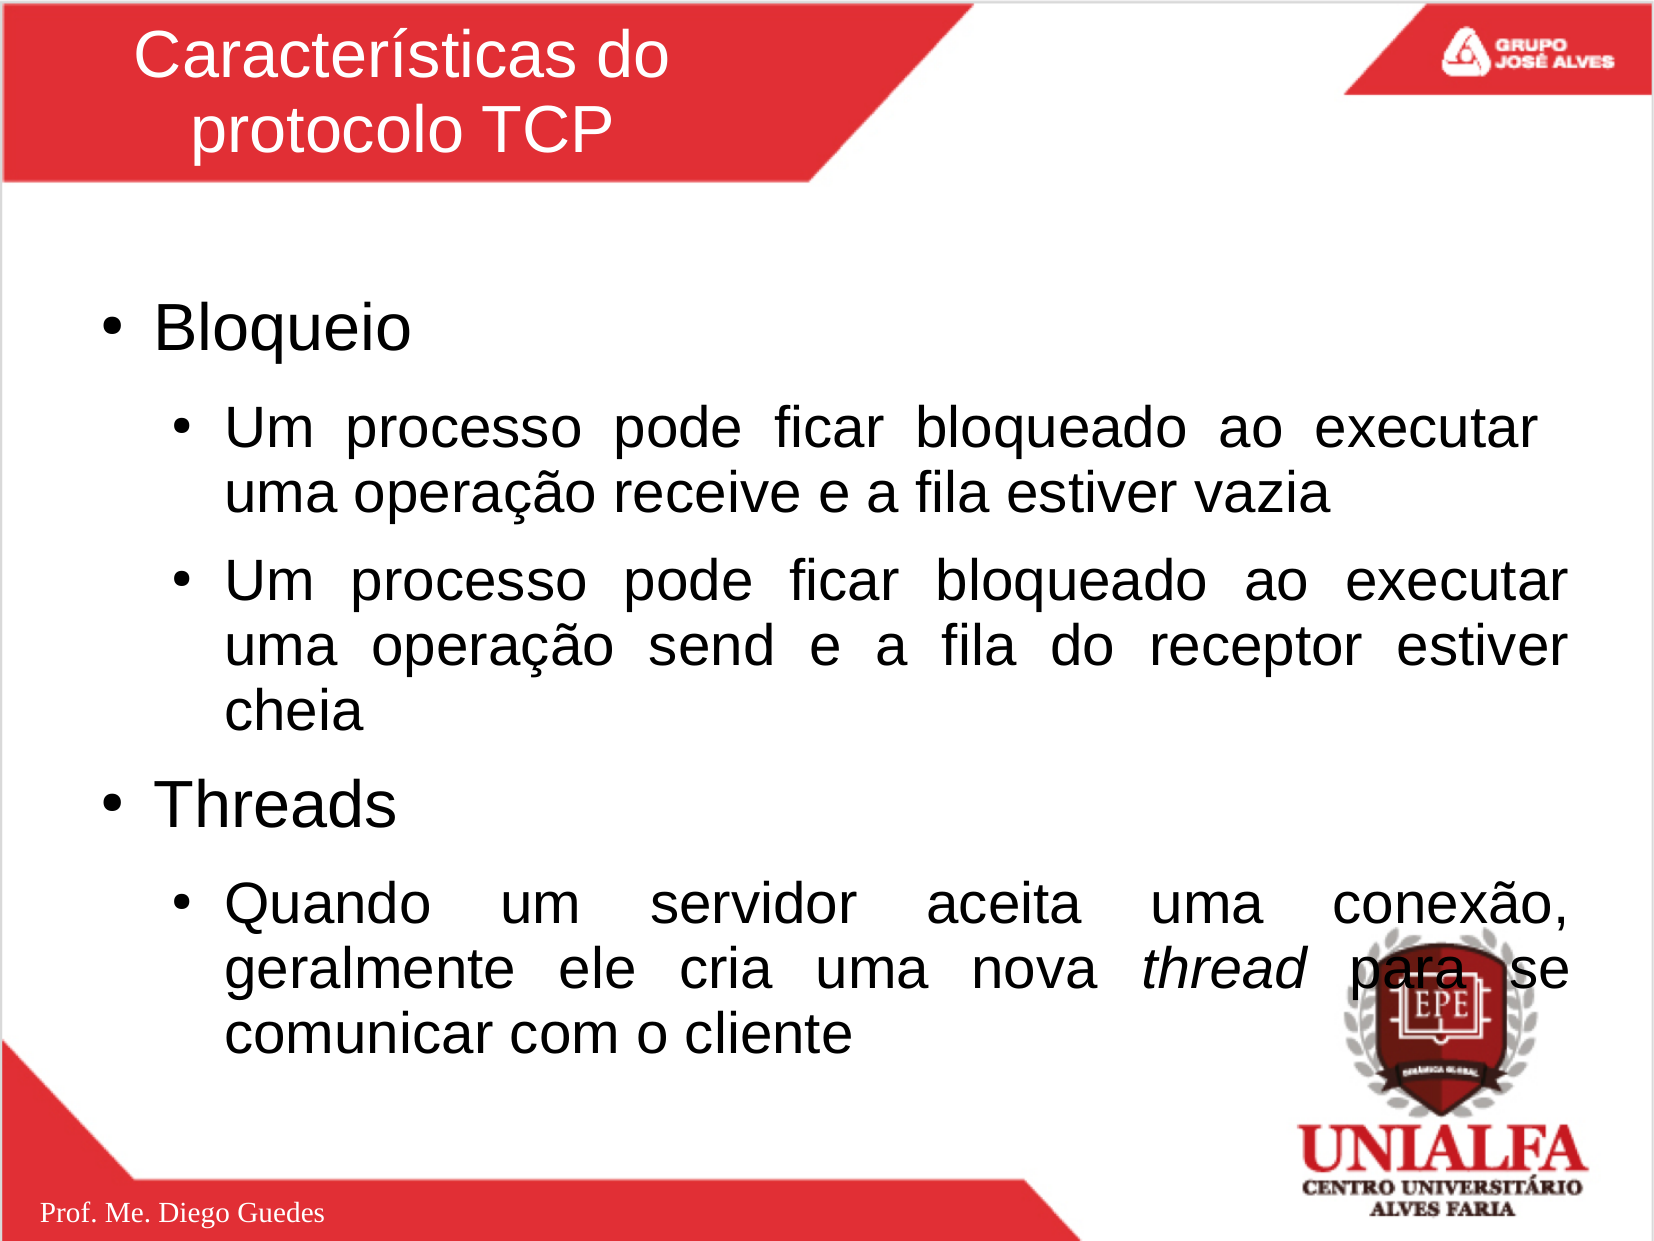

Características do protocolo TCP
# Bloqueio
Um processo pode ficar bloqueado ao executar uma operação receive e a fila estiver vazia
Um processo pode ficar bloqueado ao executar uma operação send e a fila do receptor estiver cheia
Threads
Quando um servidor aceita uma conexão, geralmente ele cria uma nova thread para se comunicar com o cliente